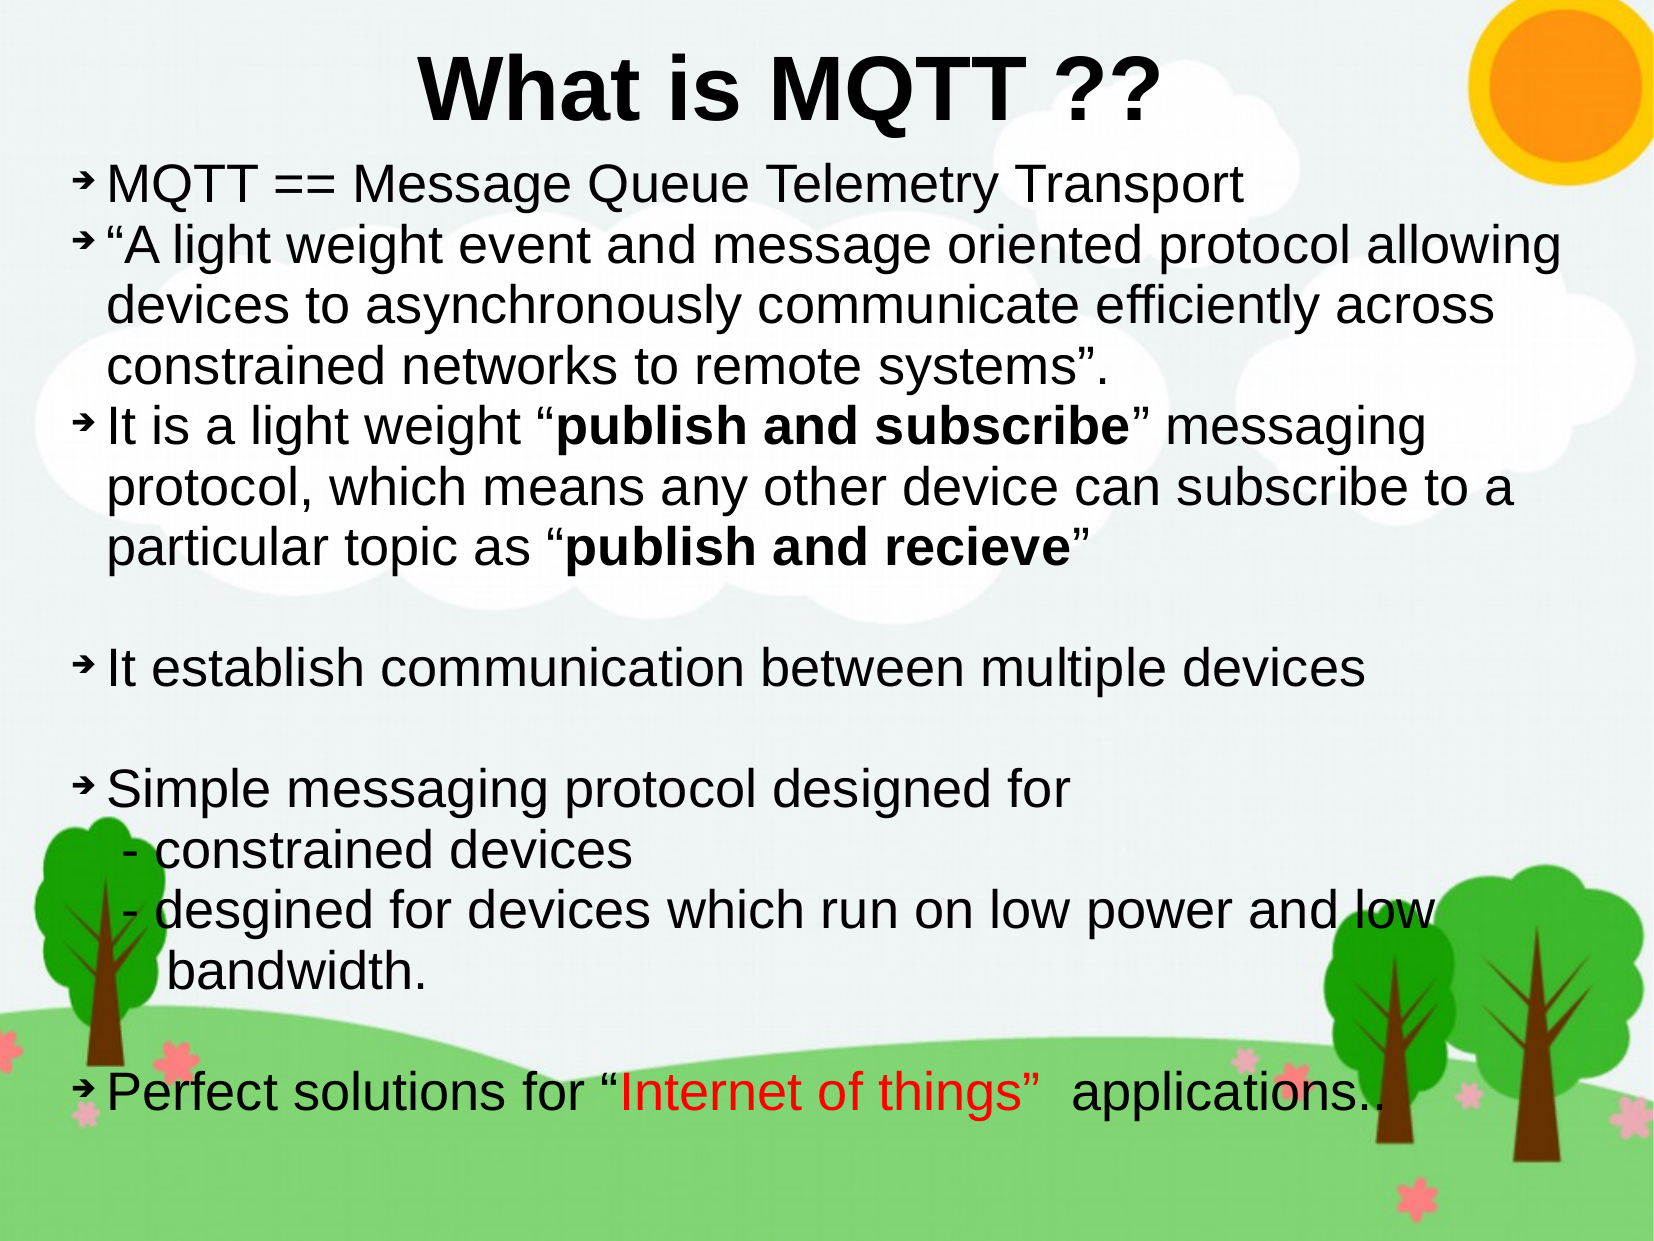

# What is MQTT ??
MQTT == Message Queue Telemetry Transport
“A light weight event and message oriented protocol allowing devices to asynchronously communicate efficiently across constrained networks to remote systems”.
It is a light weight “publish and subscribe” messaging protocol, which means any other device can subscribe to a particular topic as “publish and recieve”
It establish communication between multiple devices
Simple messaging protocol designed for
 - constrained devices
 - desgined for devices which run on low power and low bandwidth.
Perfect solutions for “Internet of things” applications..